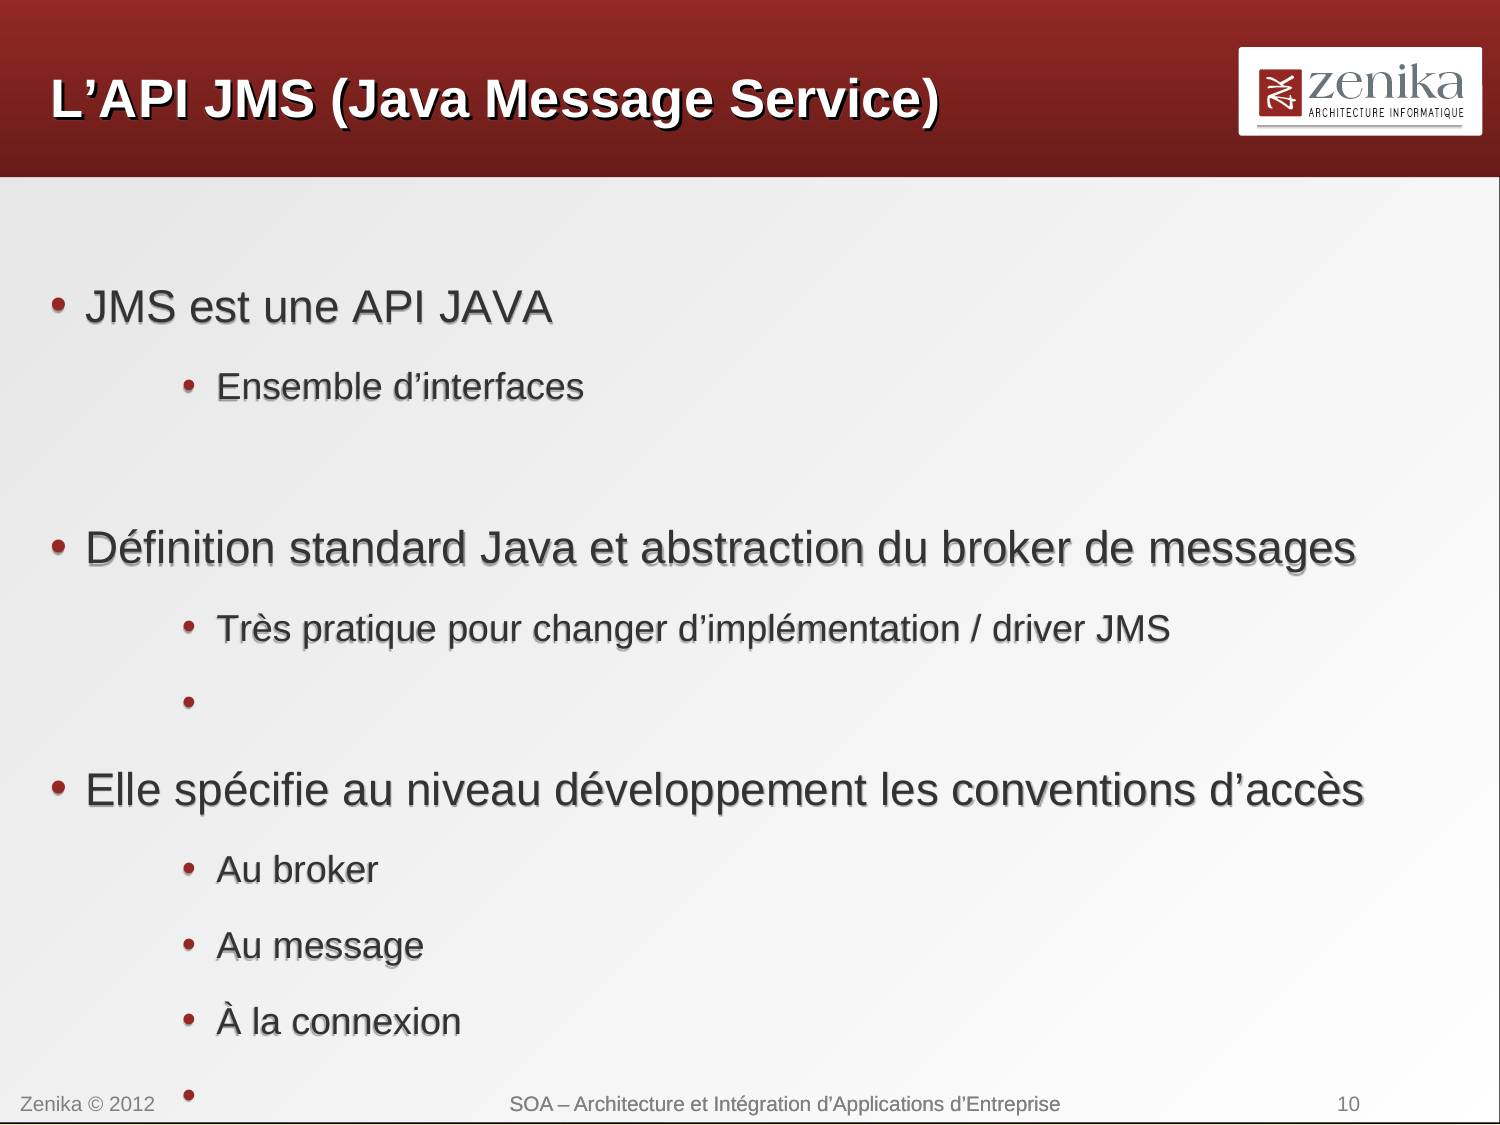

# L’API JMS (Java Message Service)
JMS est une API JAVA
Ensemble d’interfaces
Définition standard Java et abstraction du broker de messages
Très pratique pour changer d’implémentation / driver JMS
Elle spécifie au niveau développement les conventions d’accès
Au broker
Au message
À la connexion
SOA – Architecture et Intégration d’Applications d’Entreprise